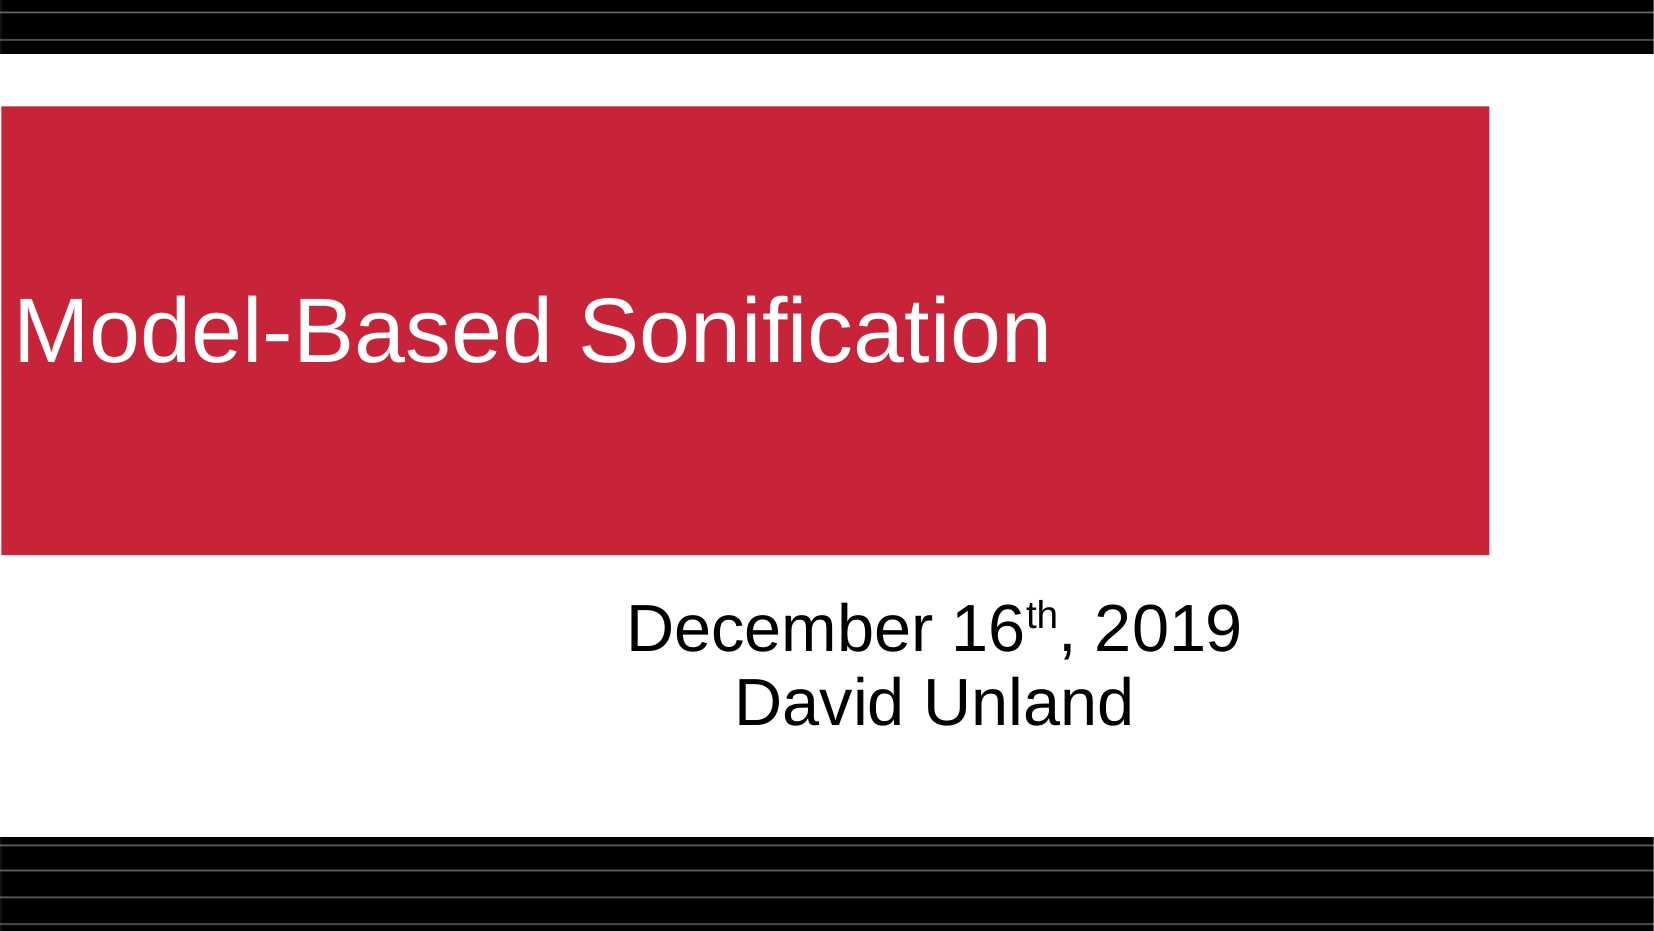

# Model-Based Sonification
December 16th, 2019
David Unland